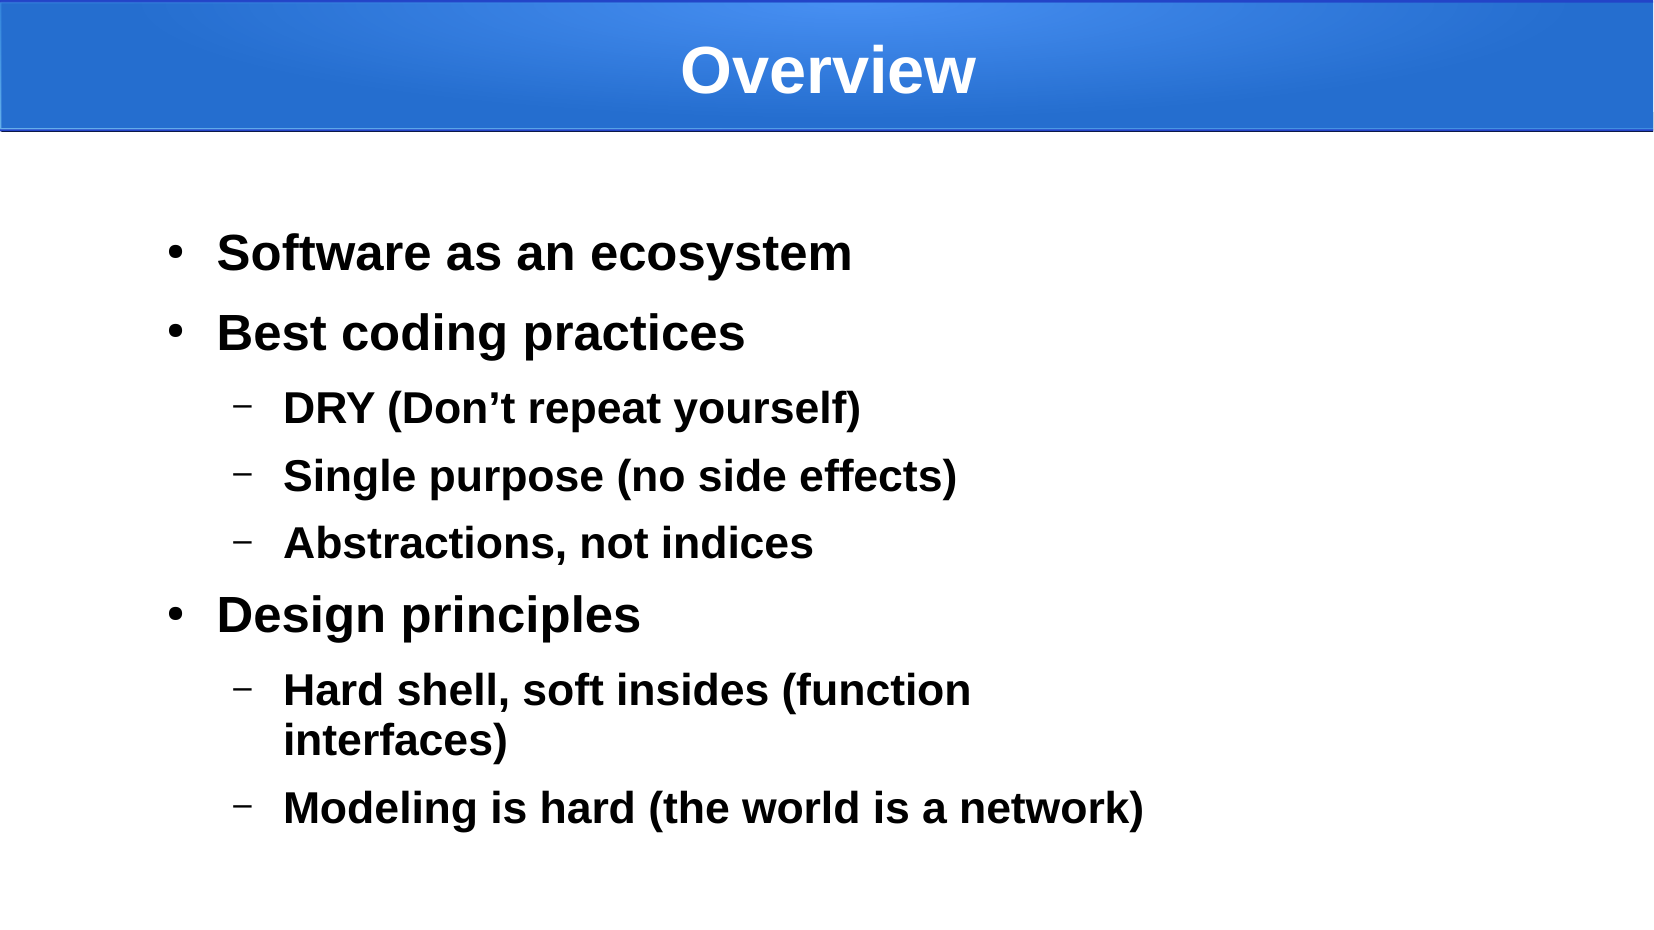

# Overview
Software as an ecosystem
Best coding practices
DRY (Don’t repeat yourself)
Single purpose (no side effects)
Abstractions, not indices
Design principles
Hard shell, soft insides (function interfaces)
Modeling is hard (the world is a network)